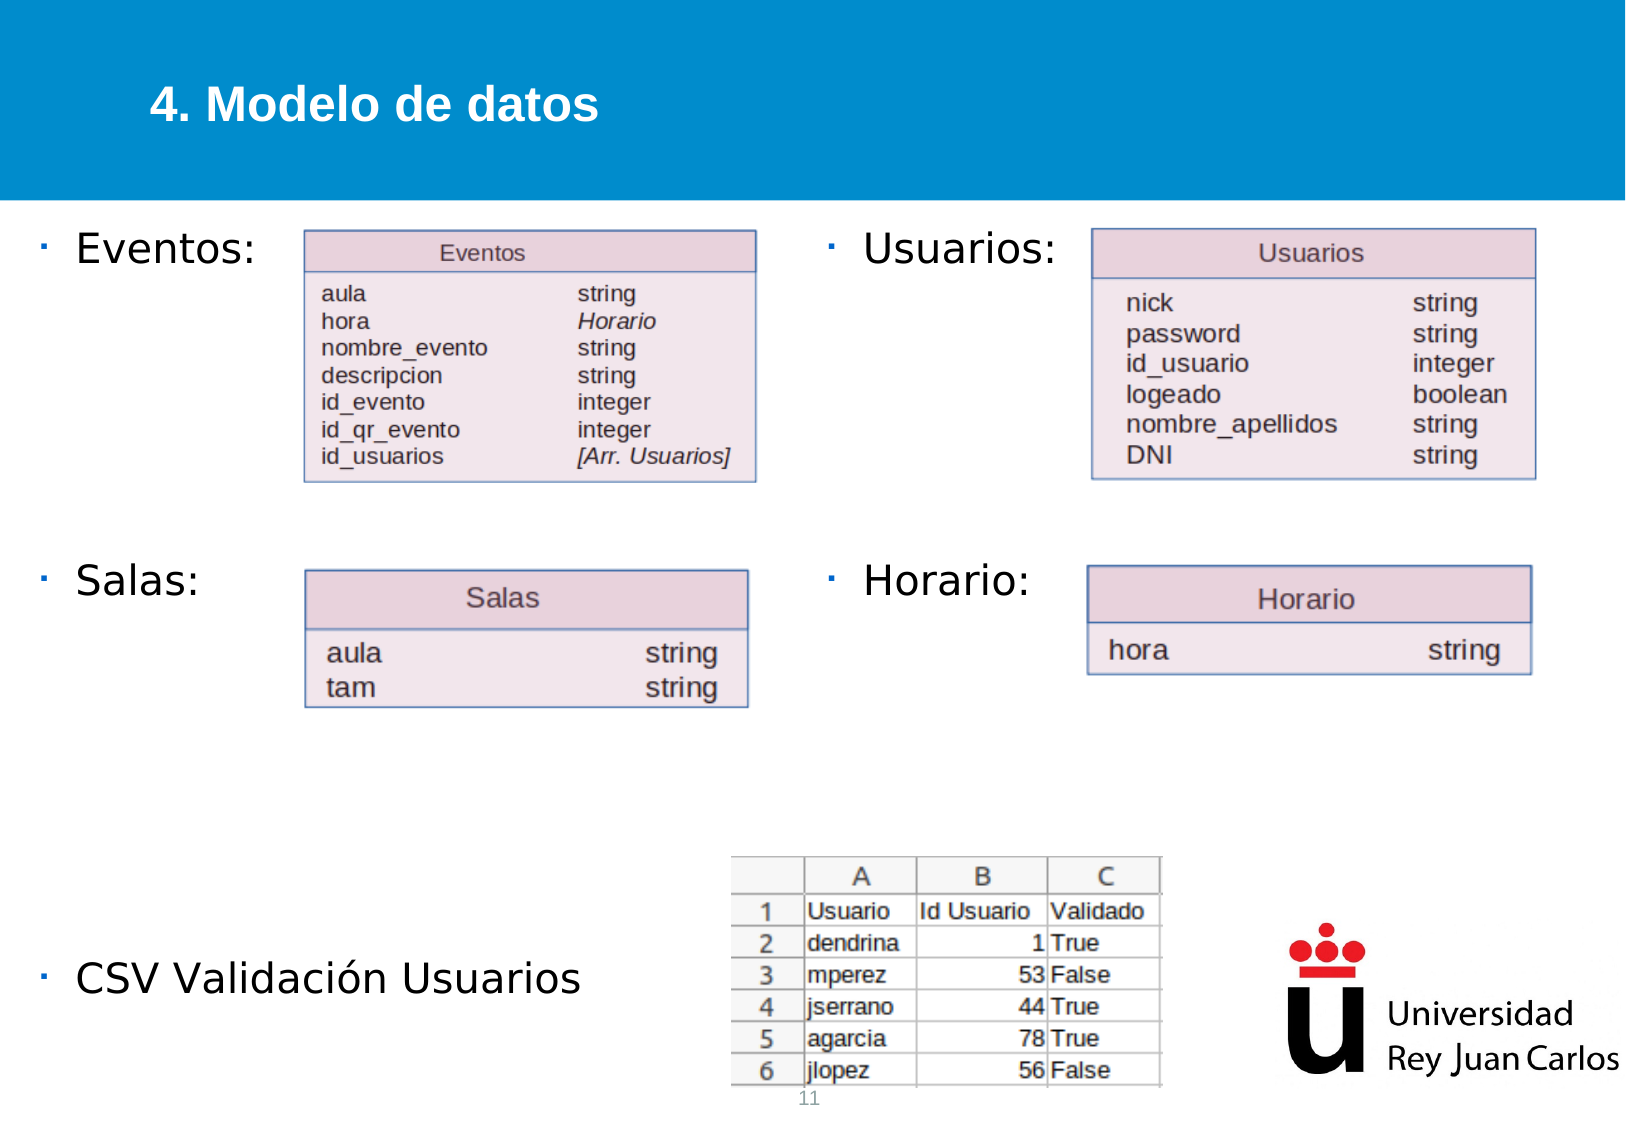

# 4. Modelo de datos
Eventos:
Salas:
CSV Validación Usuarios
Usuarios:
Horario: